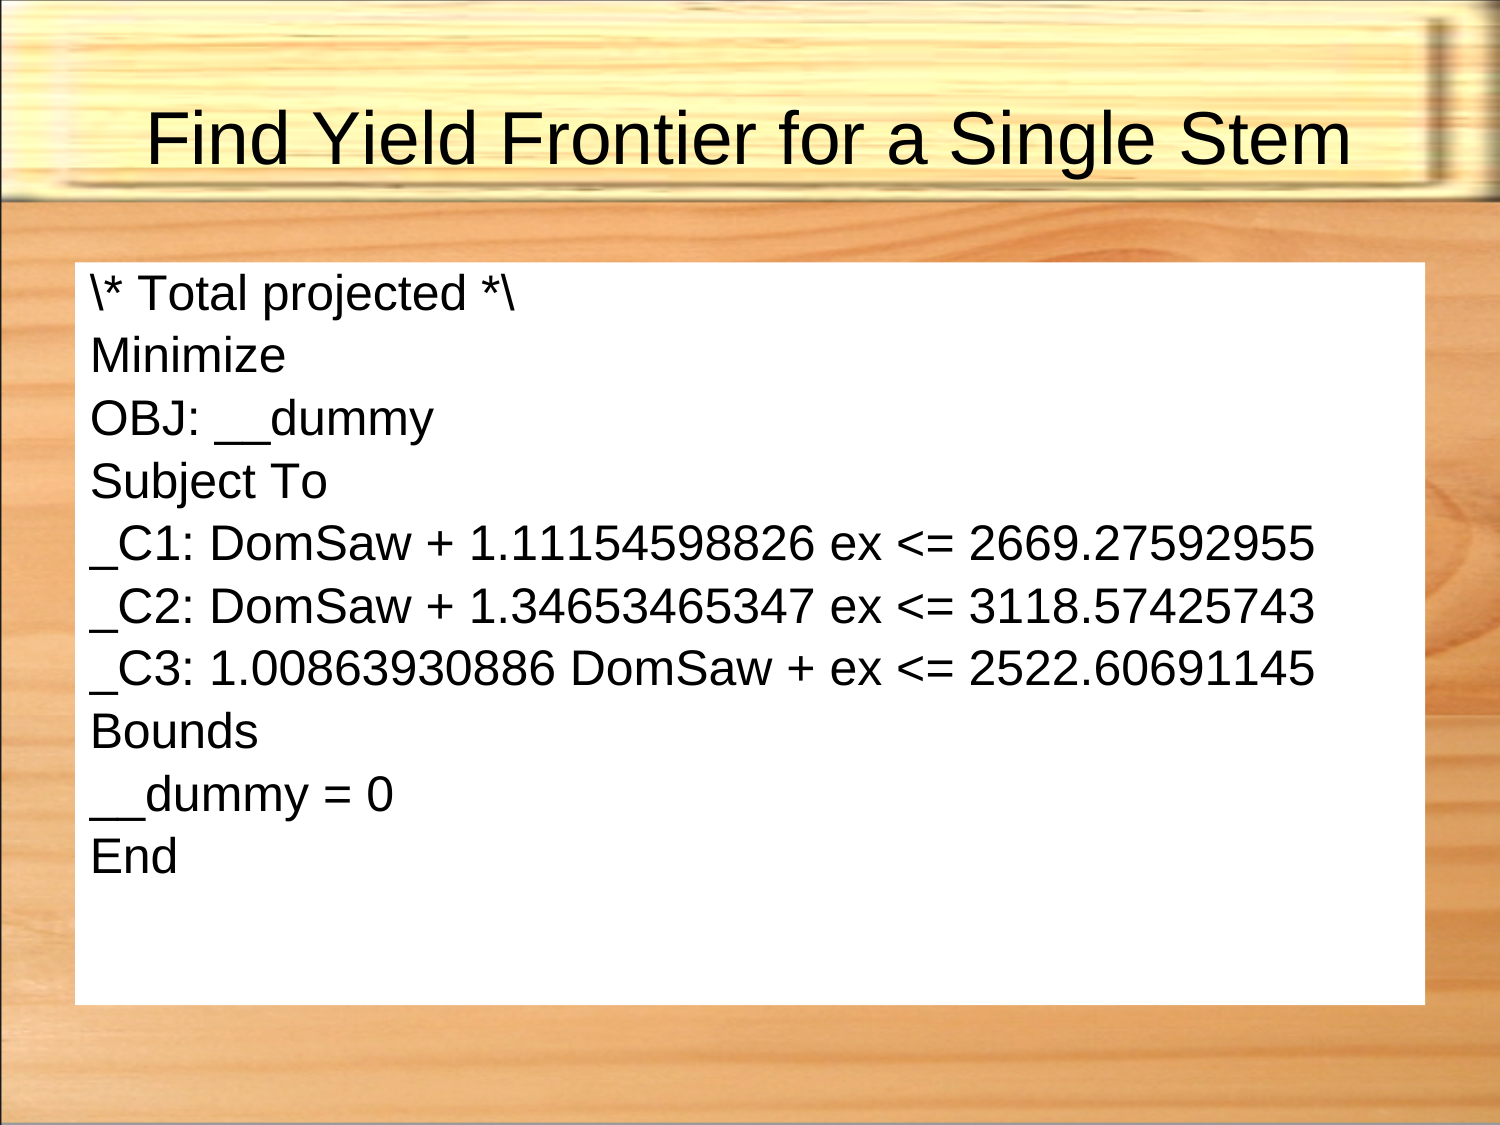

# Find Yield Frontier for a Single Stem
\* Total projected *\
Minimize
OBJ: __dummy
Subject To
_C1: DomSaw + 1.11154598826 ex <= 2669.27592955
_C2: DomSaw + 1.34653465347 ex <= 3118.57425743
_C3: 1.00863930886 DomSaw + ex <= 2522.60691145
Bounds
__dummy = 0
End